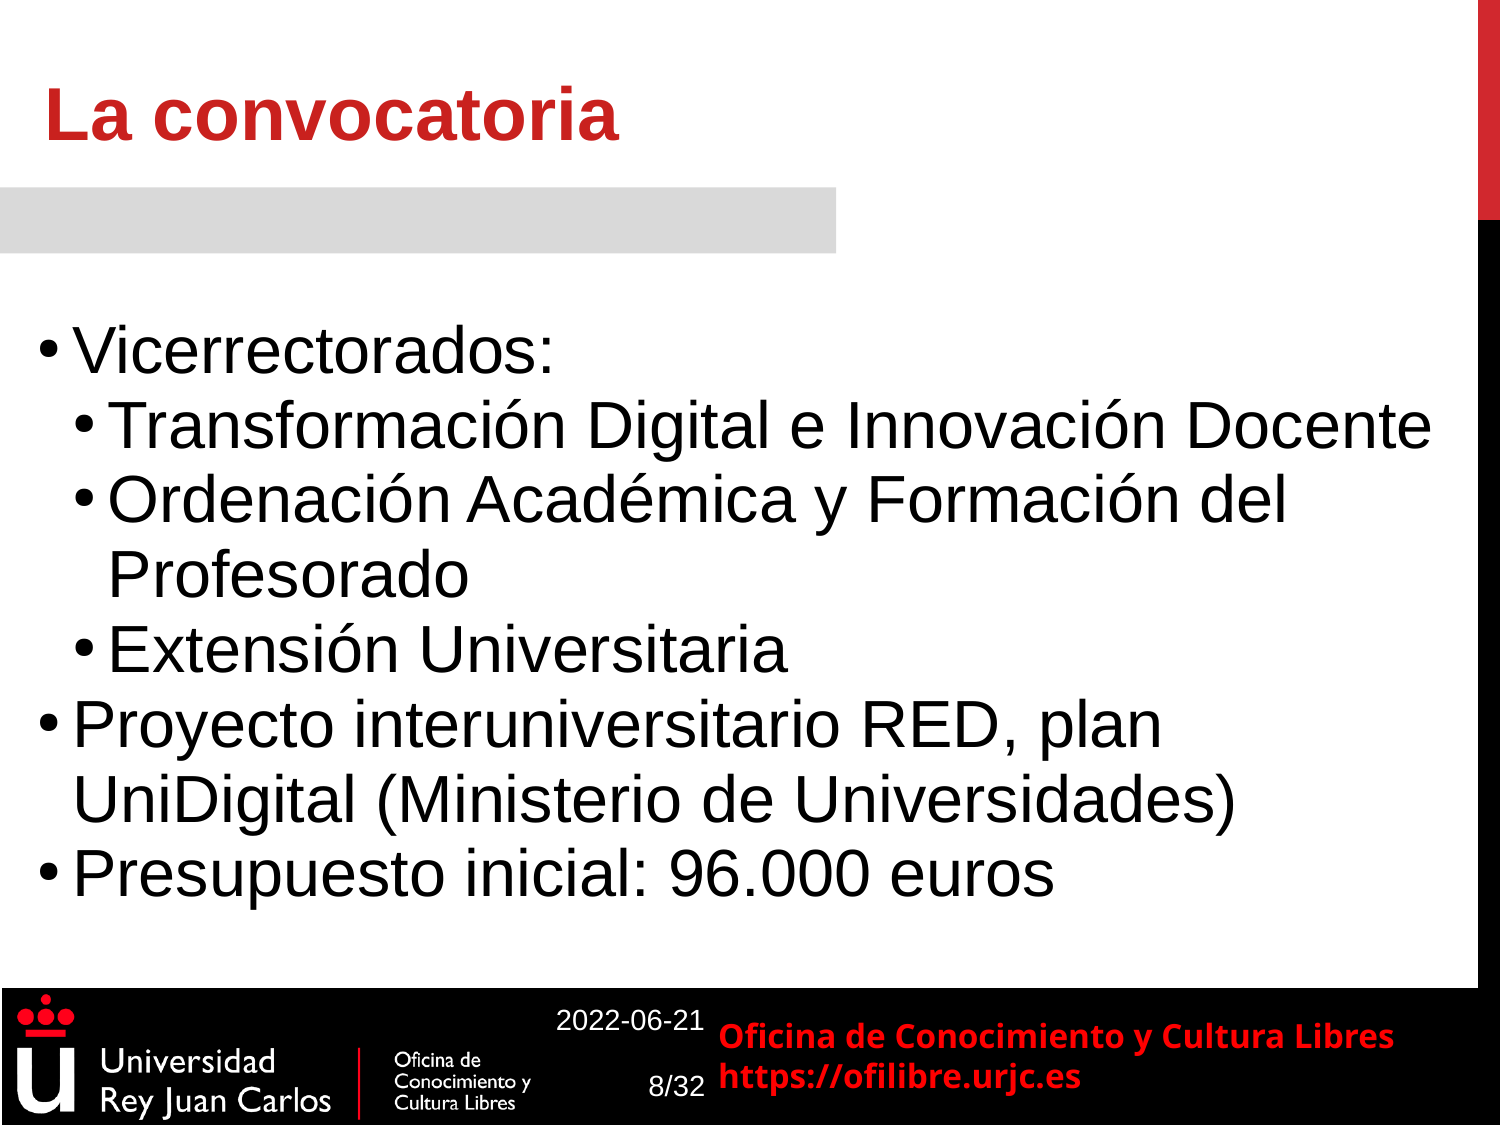

#
La convocatoria
Vicerrectorados:
Transformación Digital e Innovación Docente
Ordenación Académica y Formación del Profesorado
Extensión Universitaria
Proyecto interuniversitario RED, plan UniDigital (Ministerio de Universidades)
Presupuesto inicial: 96.000 euros